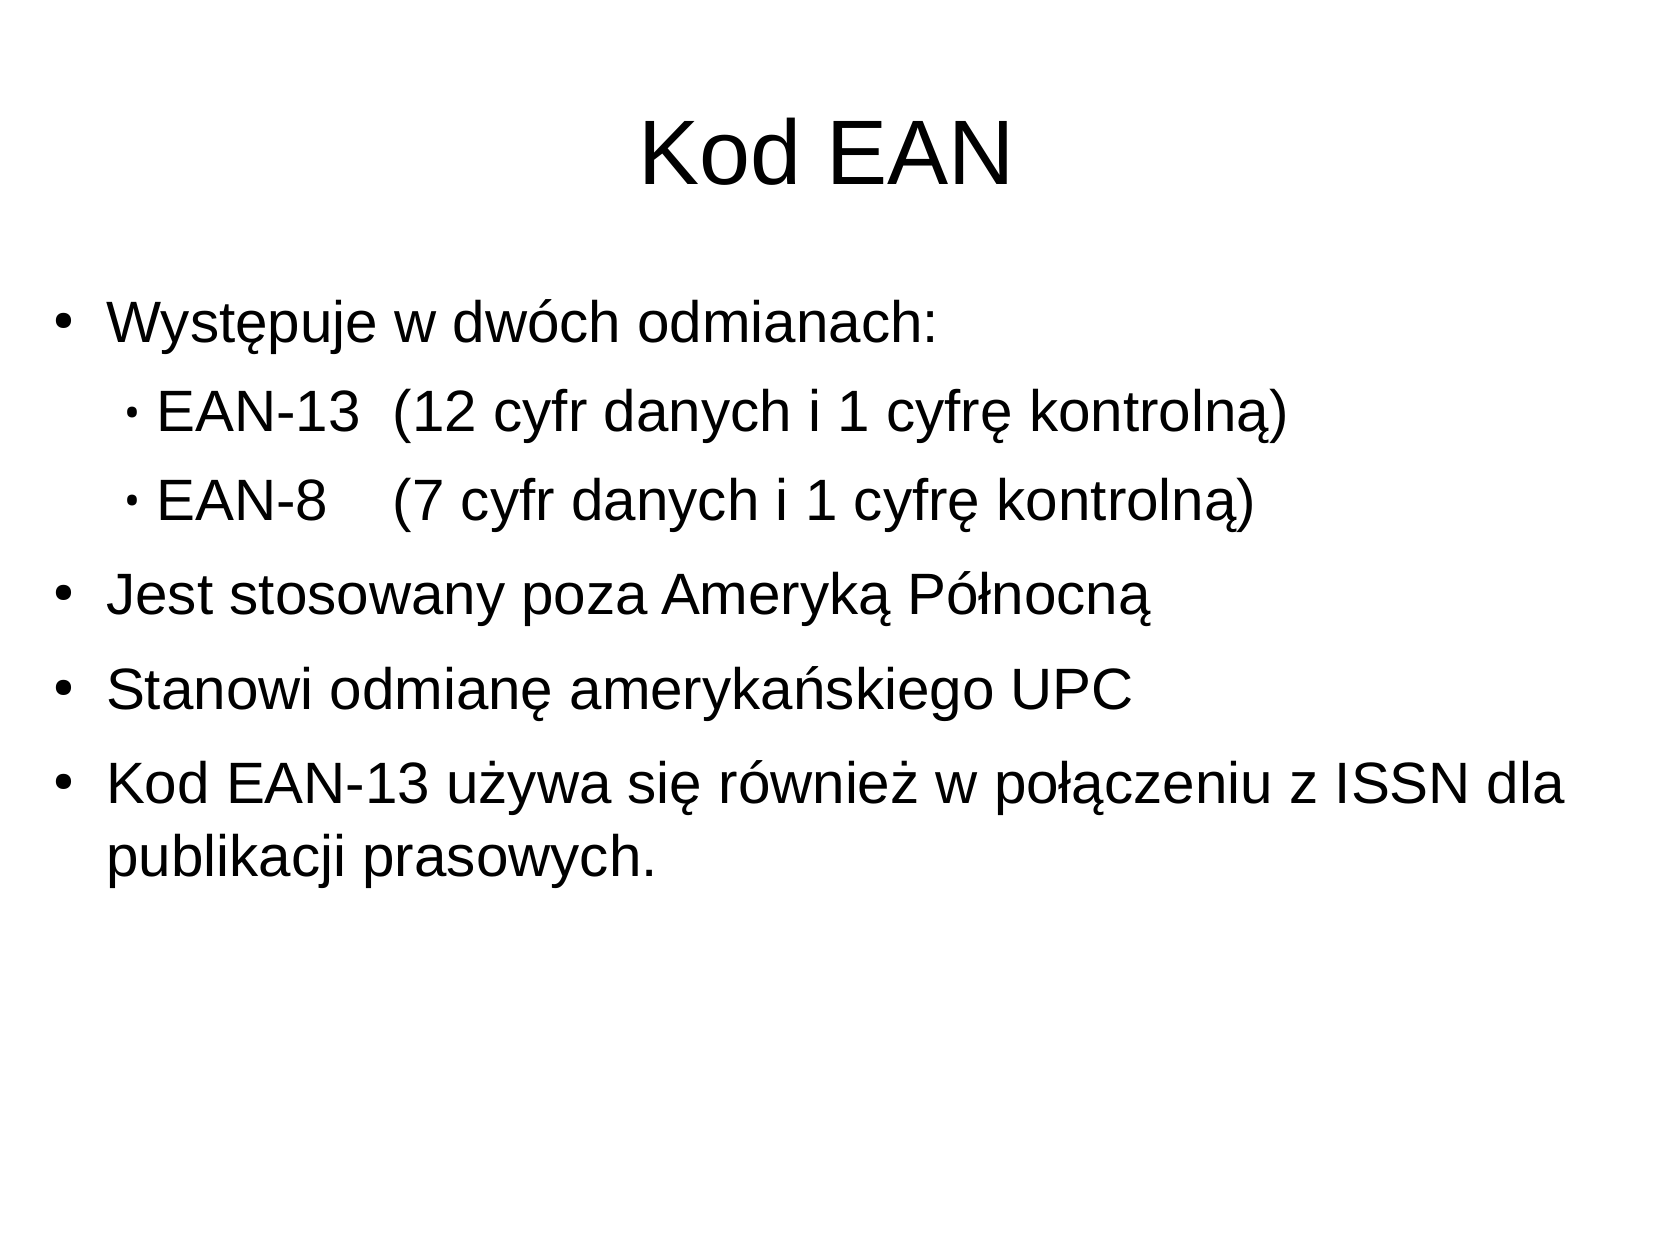

# Kod EAN
Występuje w dwóch odmianach:
 EAN-13 (12 cyfr danych i 1 cyfrę kontrolną)
 EAN-8 (7 cyfr danych i 1 cyfrę kontrolną)
Jest stosowany poza Ameryką Północną
Stanowi odmianę amerykańskiego UPC
Kod EAN-13 używa się również w połączeniu z ISSN dla publikacji prasowych.